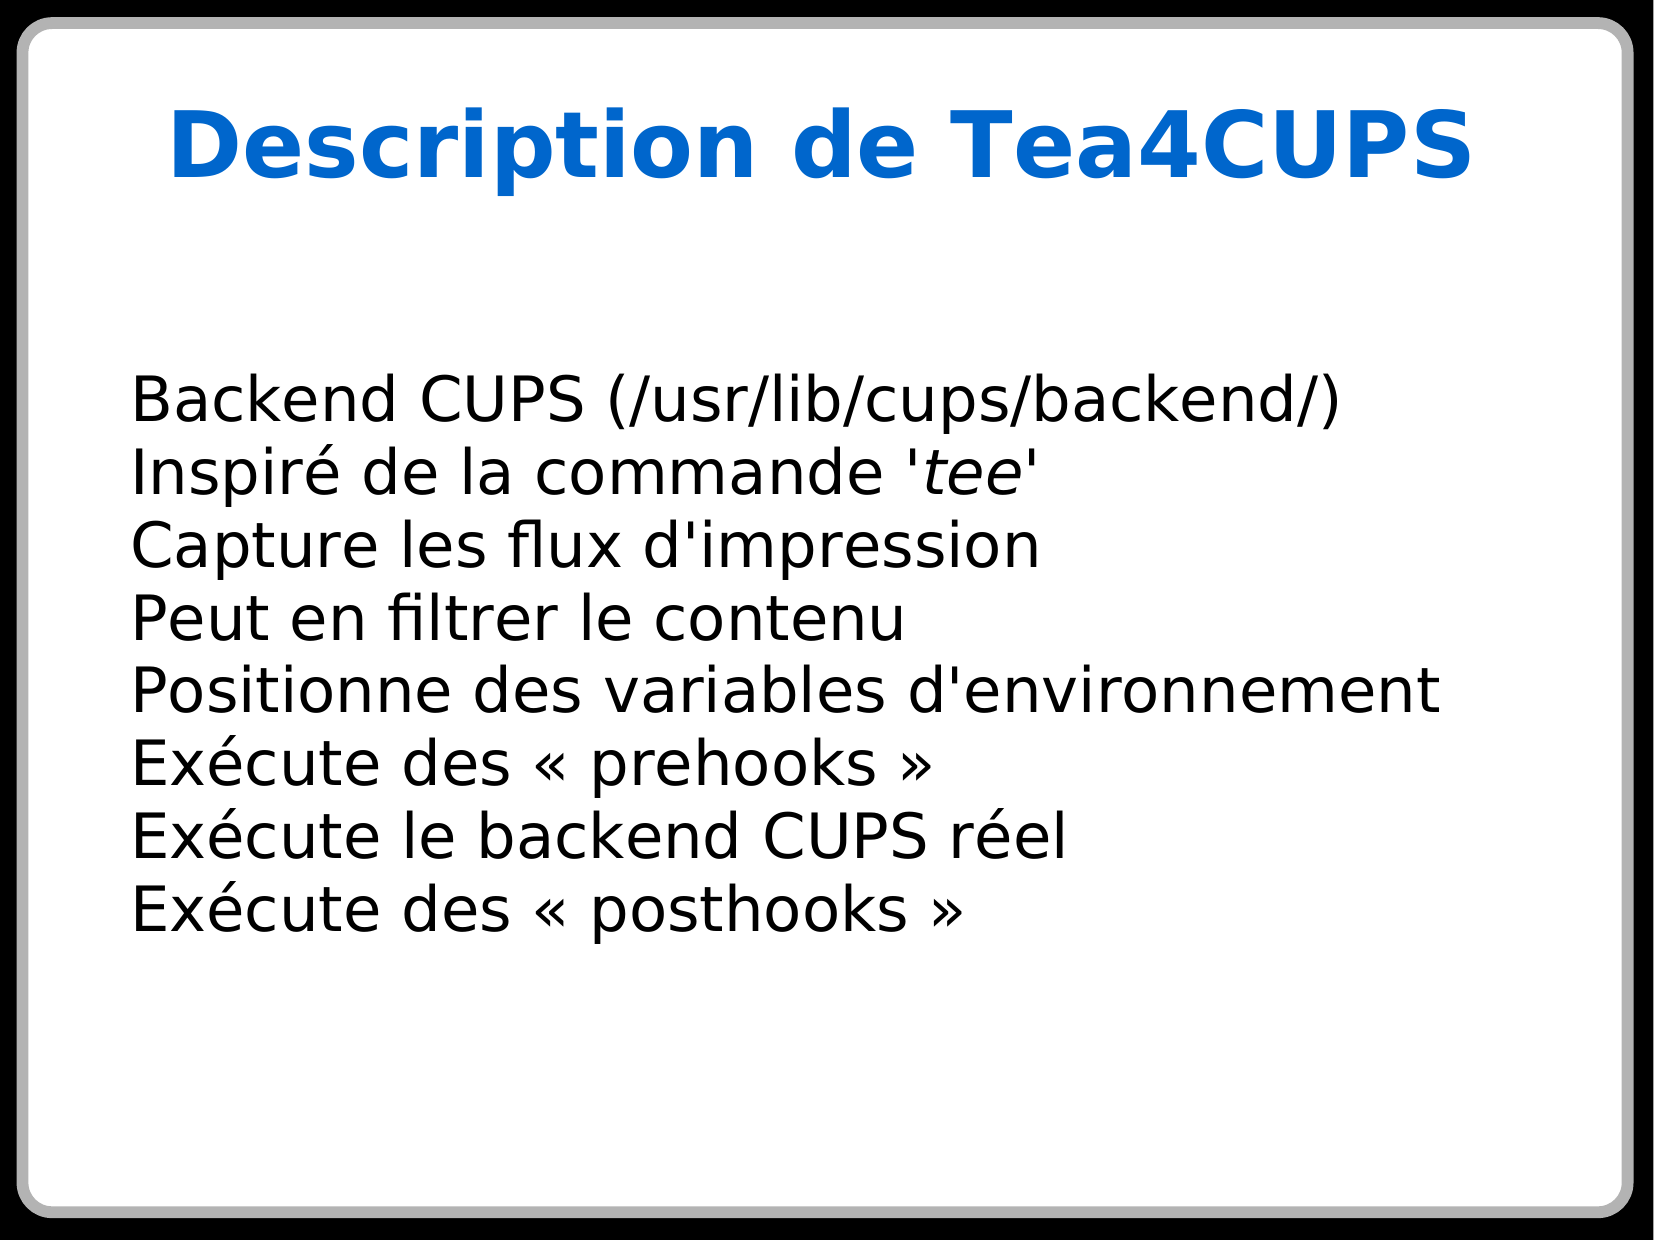

# Description de Tea4CUPS
Backend CUPS (/usr/lib/cups/backend/)
Inspiré de la commande 'tee'
Capture les flux d'impression
Peut en filtrer le contenu
Positionne des variables d'environnement
Exécute des « prehooks »
Exécute le backend CUPS réel
Exécute des « posthooks »